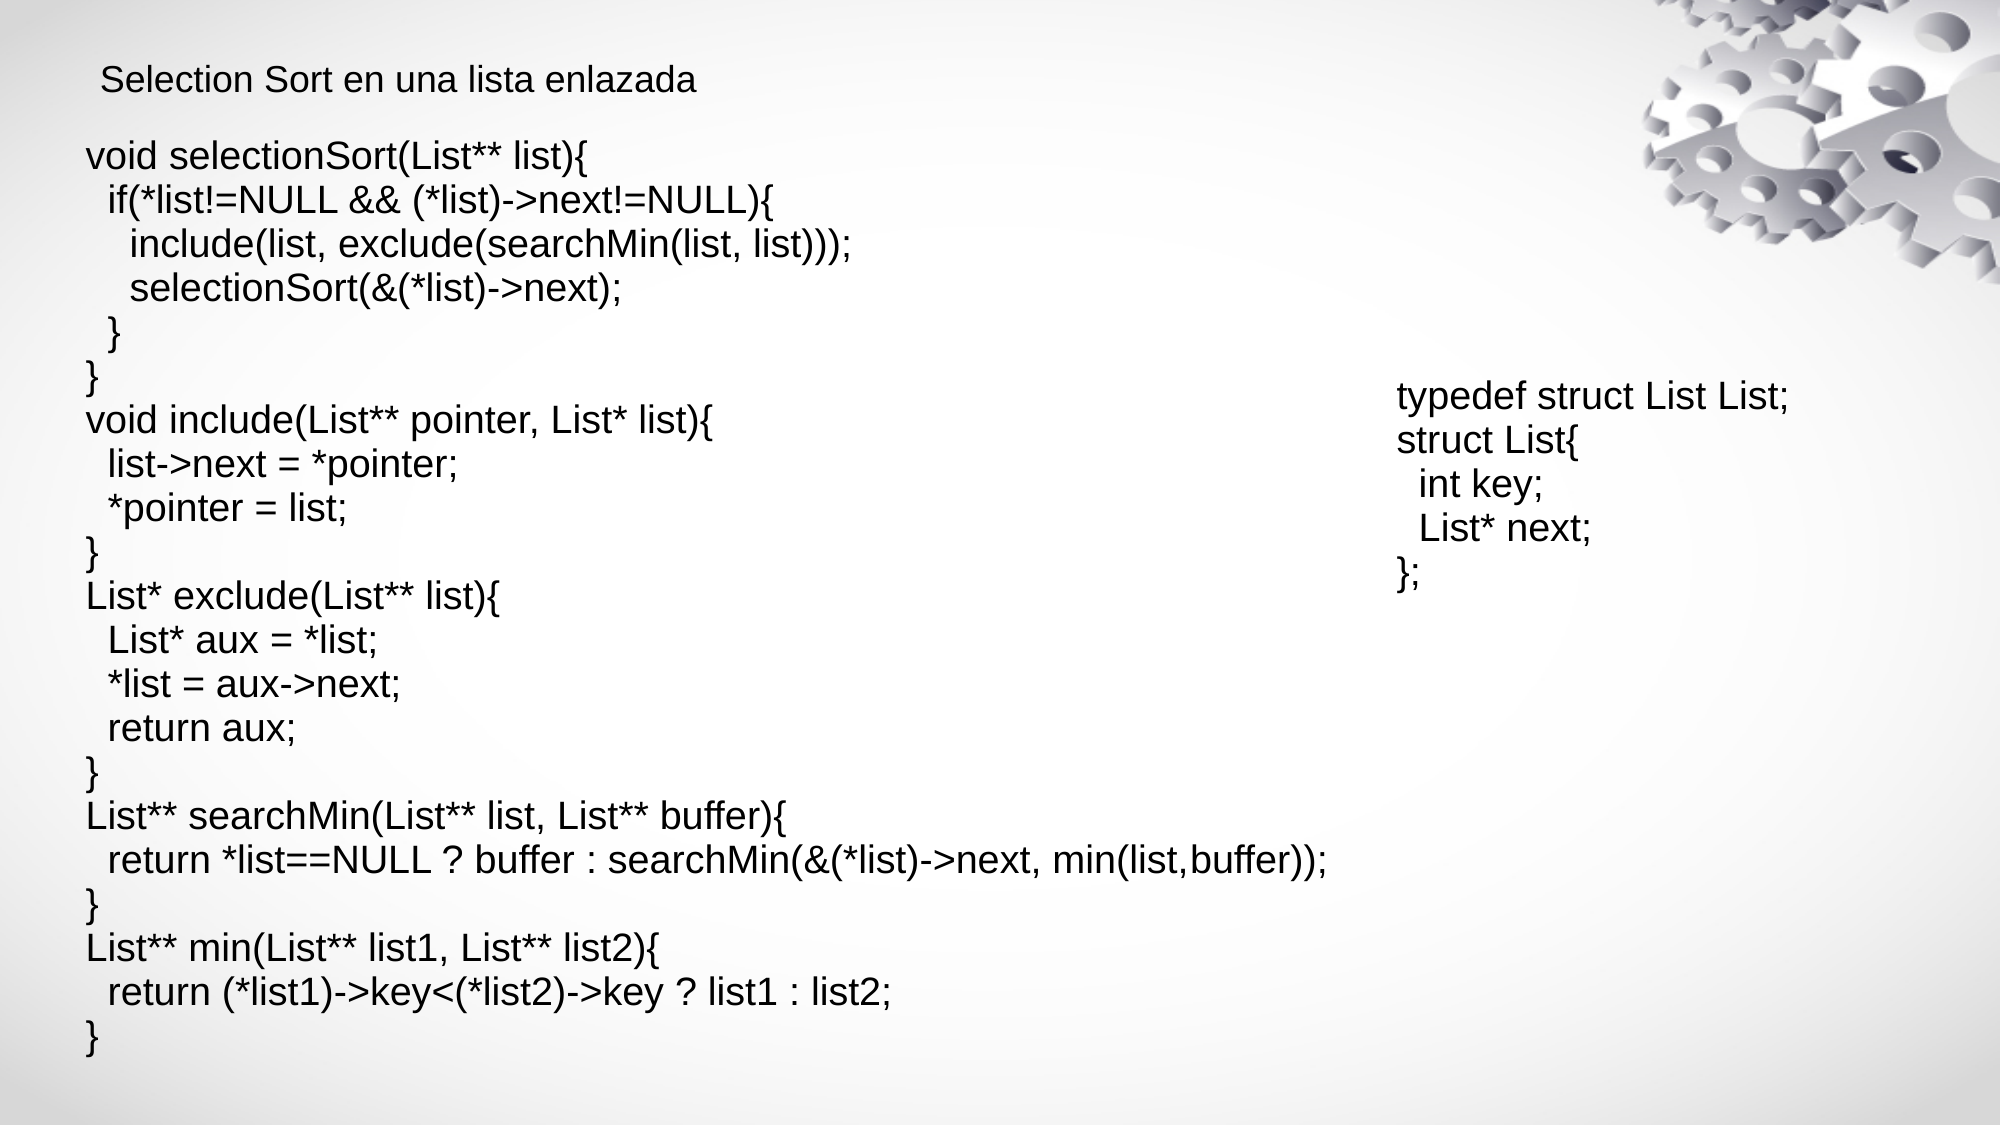

# Selection Sort en una lista enlazada
void selectionSort(List** list){
 if(*list!=NULL && (*list)->next!=NULL){
 include(list, exclude(searchMin(list, list)));
 selectionSort(&(*list)->next);
 }
}
void include(List** pointer, List* list){
 list->next = *pointer;
 *pointer = list;
}
List* exclude(List** list){
 List* aux = *list;
 *list = aux->next;
 return aux;
}
List** searchMin(List** list, List** buffer){
 return *list==NULL ? buffer : searchMin(&(*list)->next, min(list,buffer));
}
List** min(List** list1, List** list2){
 return (*list1)->key<(*list2)->key ? list1 : list2;
}
typedef struct List List;
struct List{
 int key;
 List* next;
};